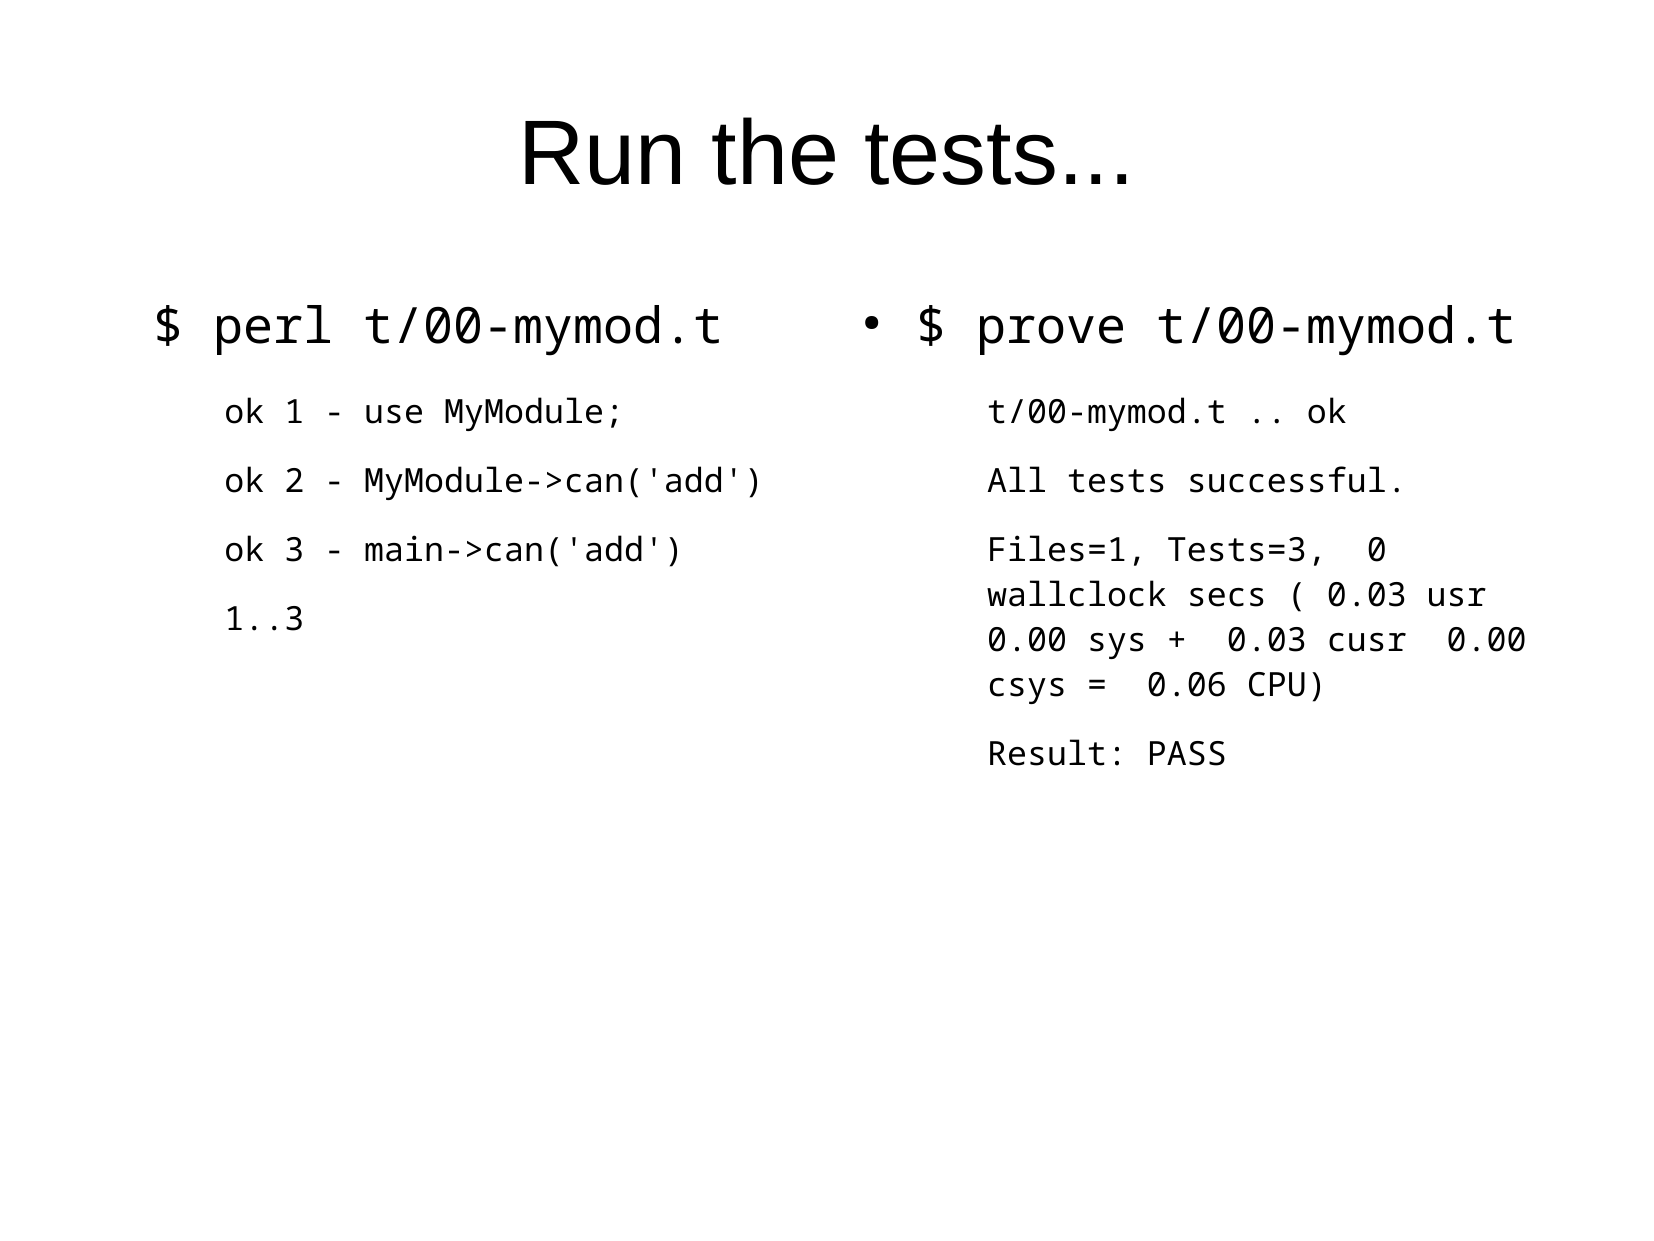

# Run the tests...
$ perl t/00-mymod.t
ok 1 - use MyModule;
ok 2 - MyModule->can('add')
ok 3 - main->can('add')
1..3
$ prove t/00-mymod.t
t/00-mymod.t .. ok
All tests successful.
Files=1, Tests=3, 0 wallclock secs ( 0.03 usr 0.00 sys + 0.03 cusr 0.00 csys = 0.06 CPU)
Result: PASS